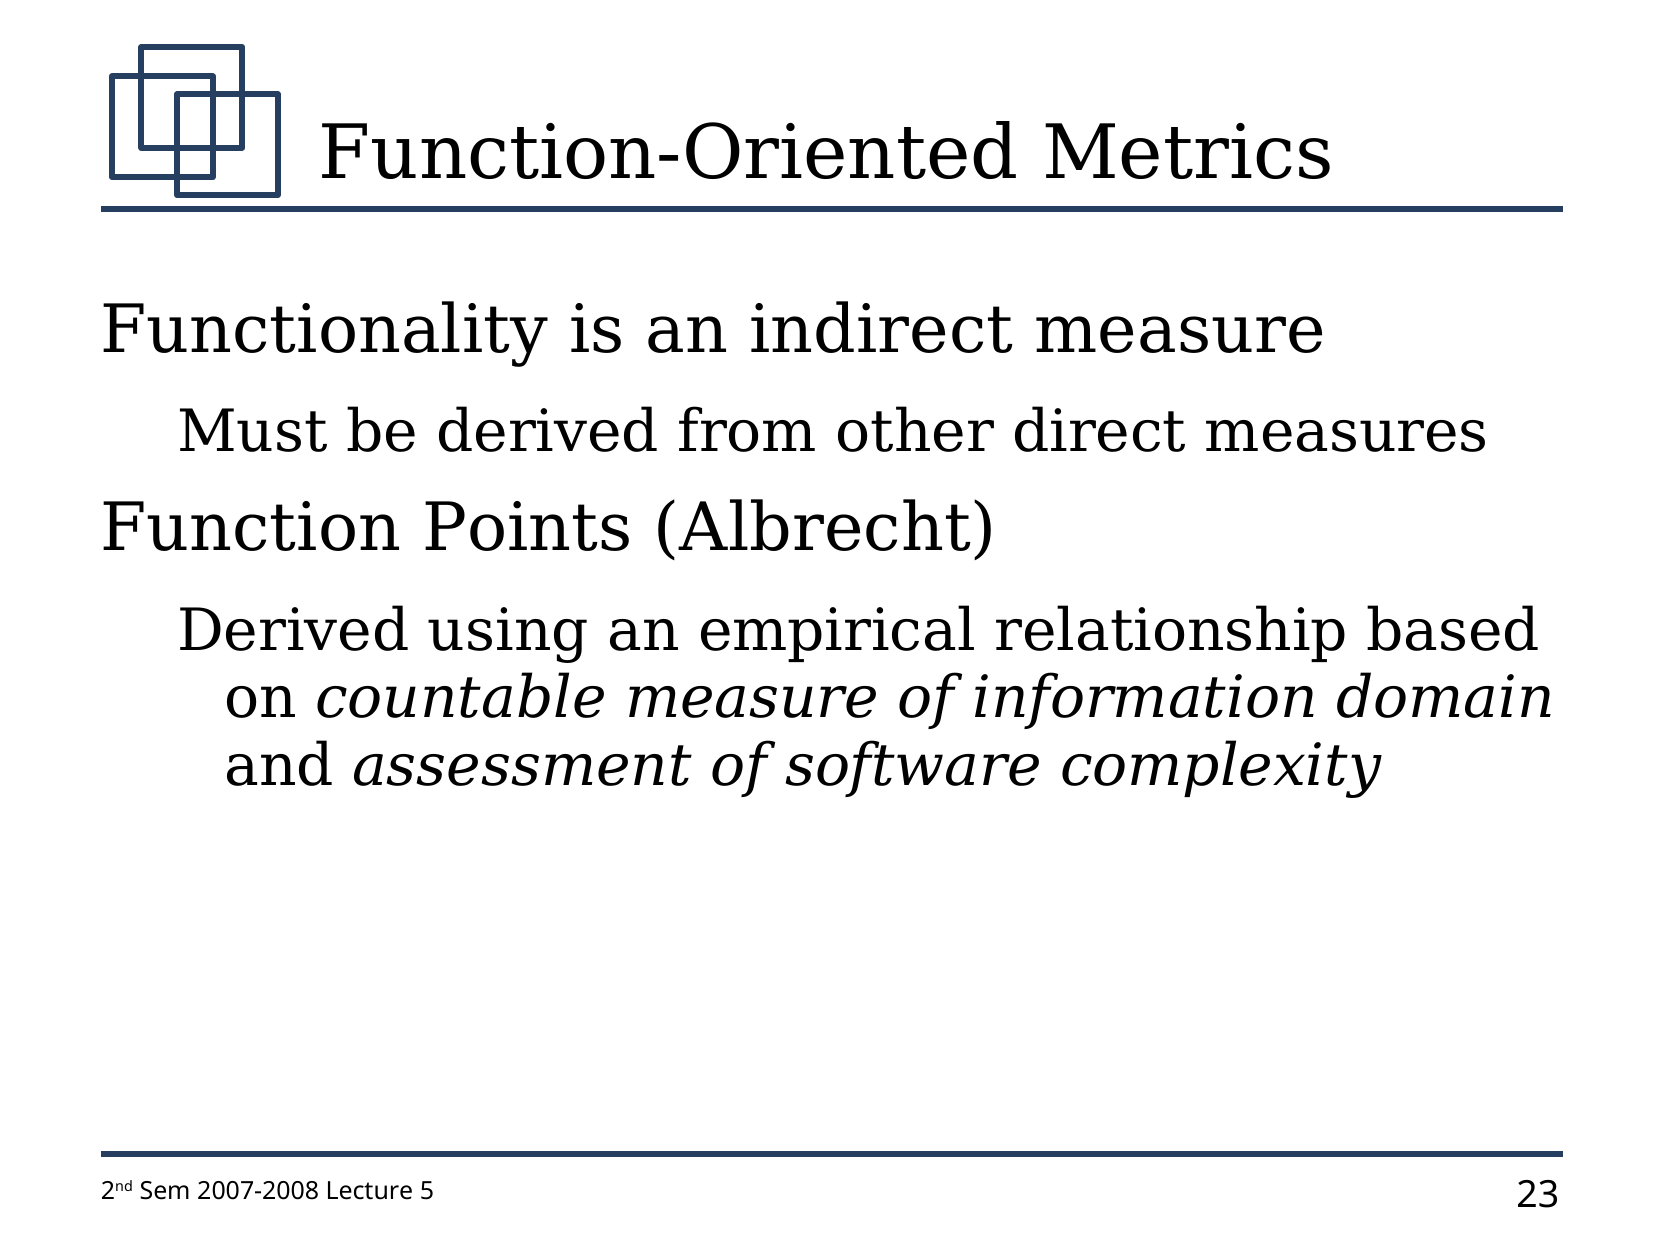

# Function-Oriented Metrics
Functionality is an indirect measure
Must be derived from other direct measures
Function Points (Albrecht)
Derived using an empirical relationship based on countable measure of information domain and assessment of software complexity